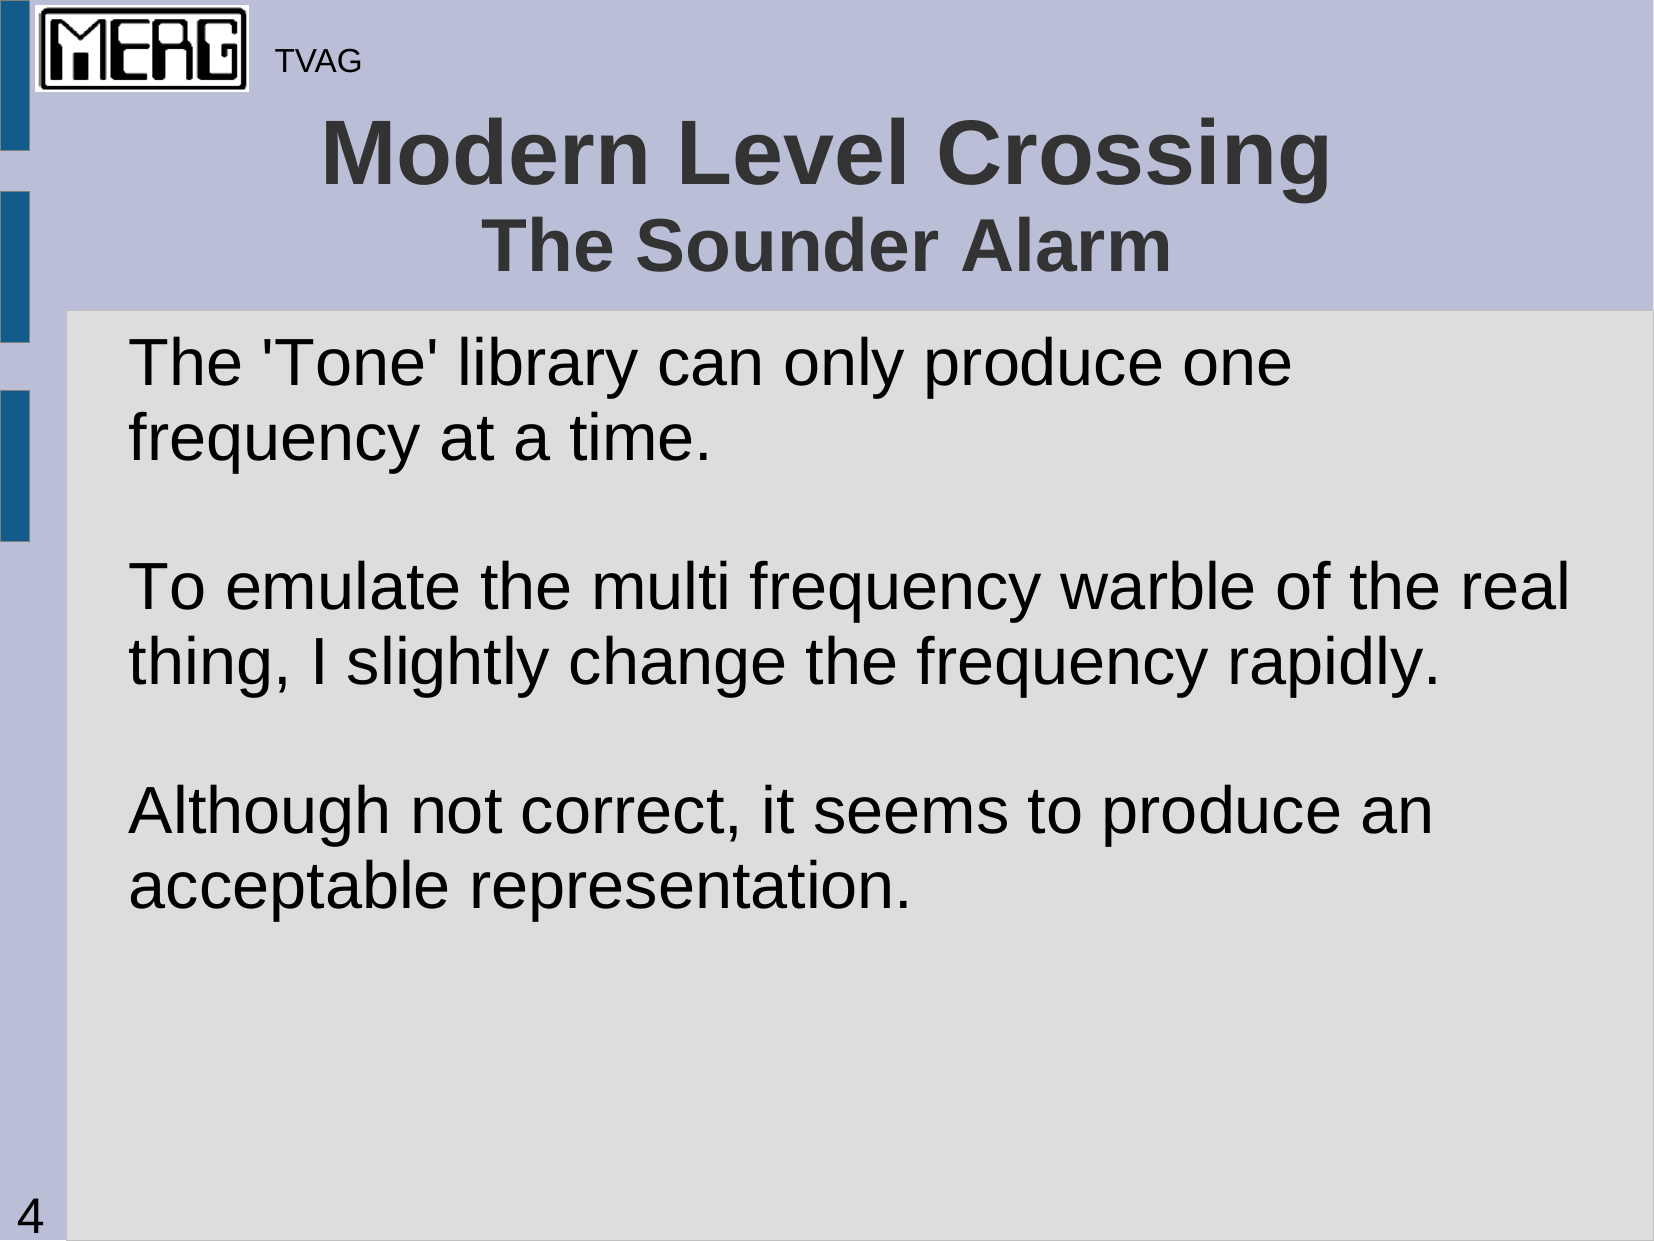

TVAG
# Modern Level Crossing The Sounder Alarm
The 'Tone' library can only produce one frequency at a time.
To emulate the multi frequency warble of the real thing, I slightly change the frequency rapidly.
Although not correct, it seems to produce an acceptable representation.